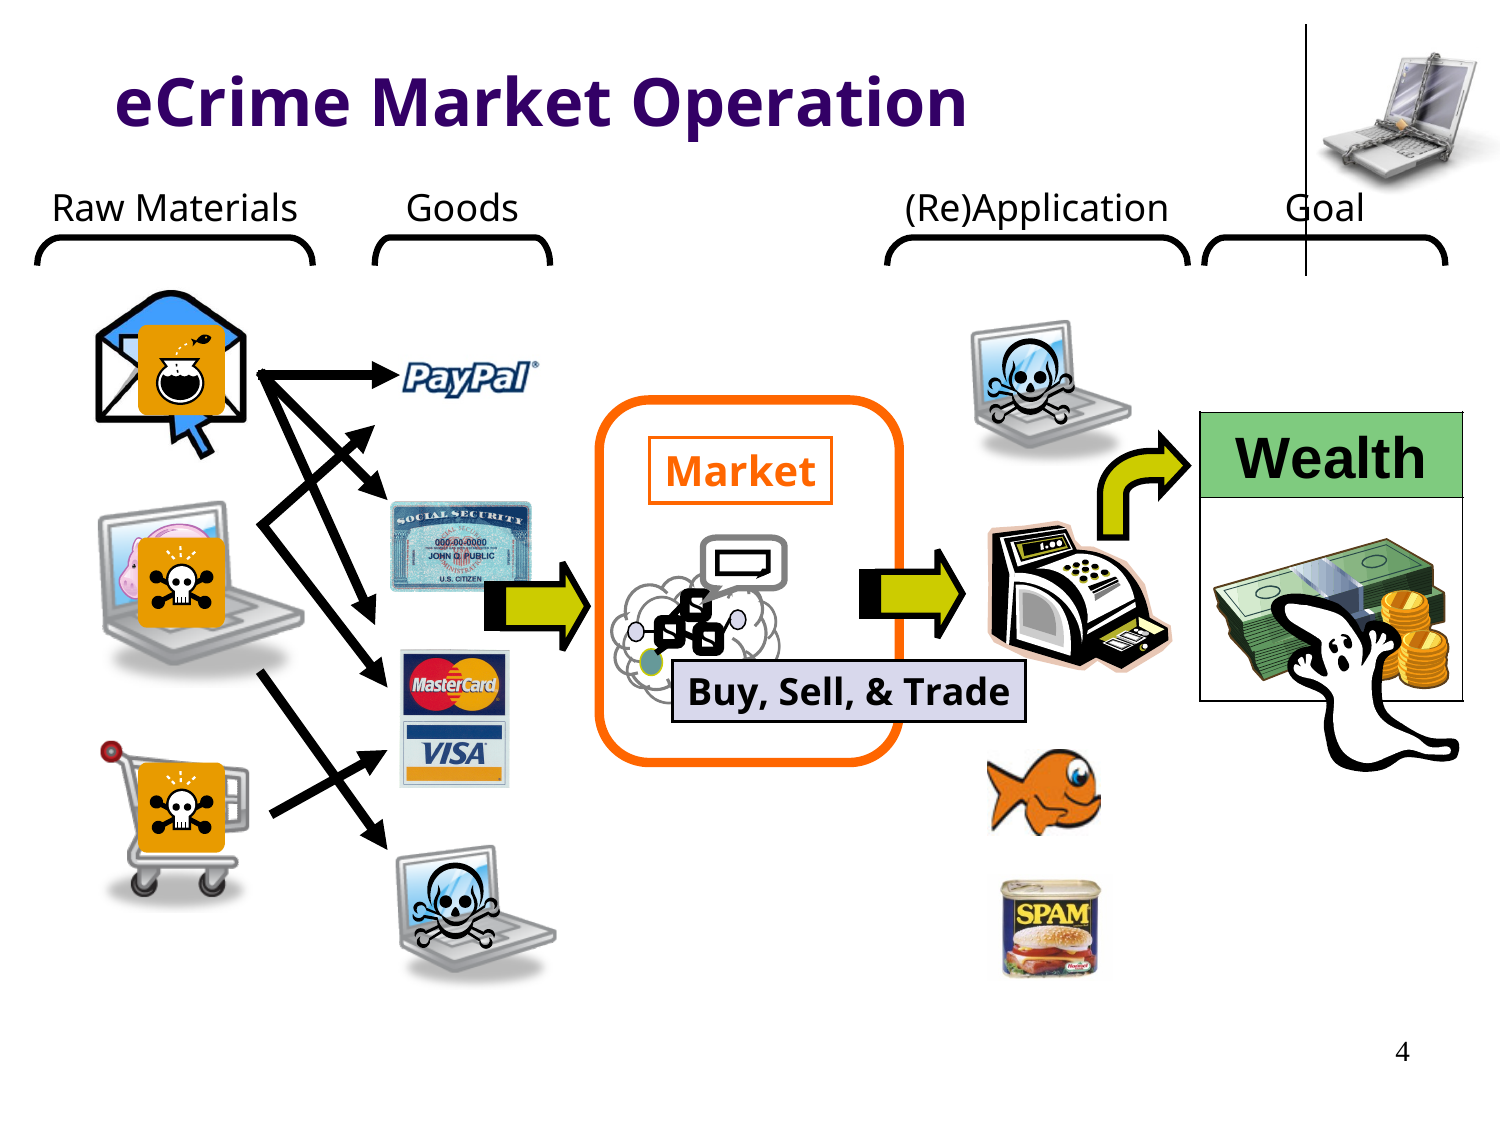

# eCrime Market Operation
Raw Materials
Goods
(Re)Application
Goal
Market
S
S
S
Buy, Sell, & Trade
| Wealth |
| --- |
| |
3